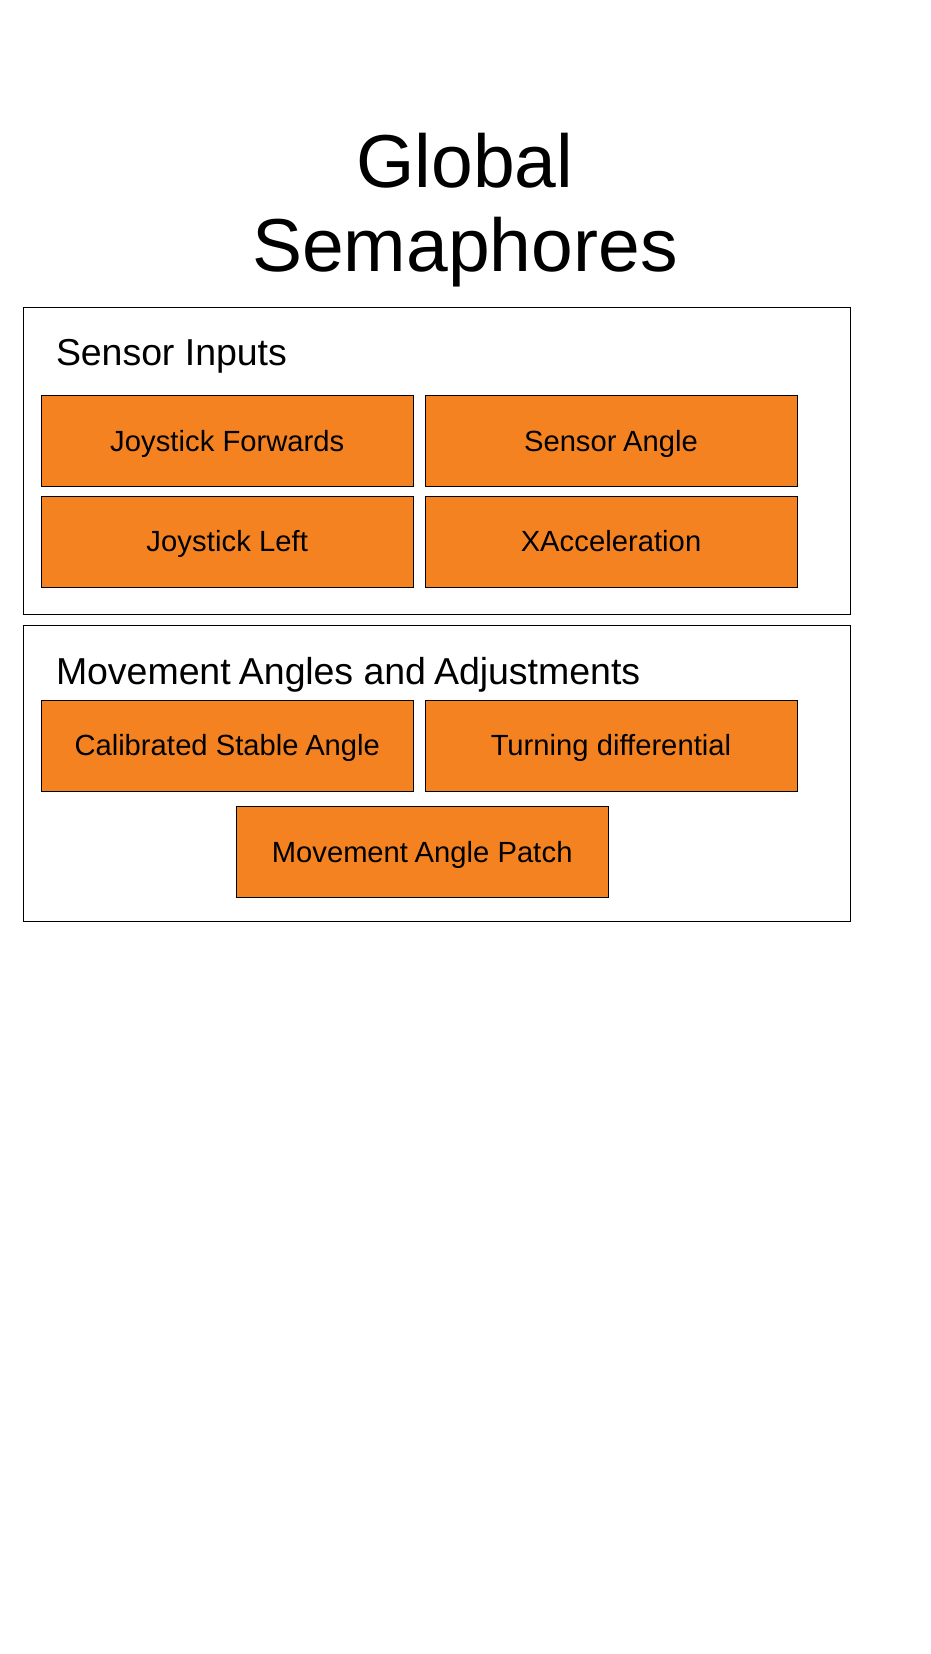

# Global Semaphores
Sensor Inputs
Joystick Forwards
Sensor Angle
Joystick Left
XAcceleration
Movement Angles and Adjustments
Calibrated Stable Angle
Turning differential
Turning differential
Turning differential
Movement Angle Patch